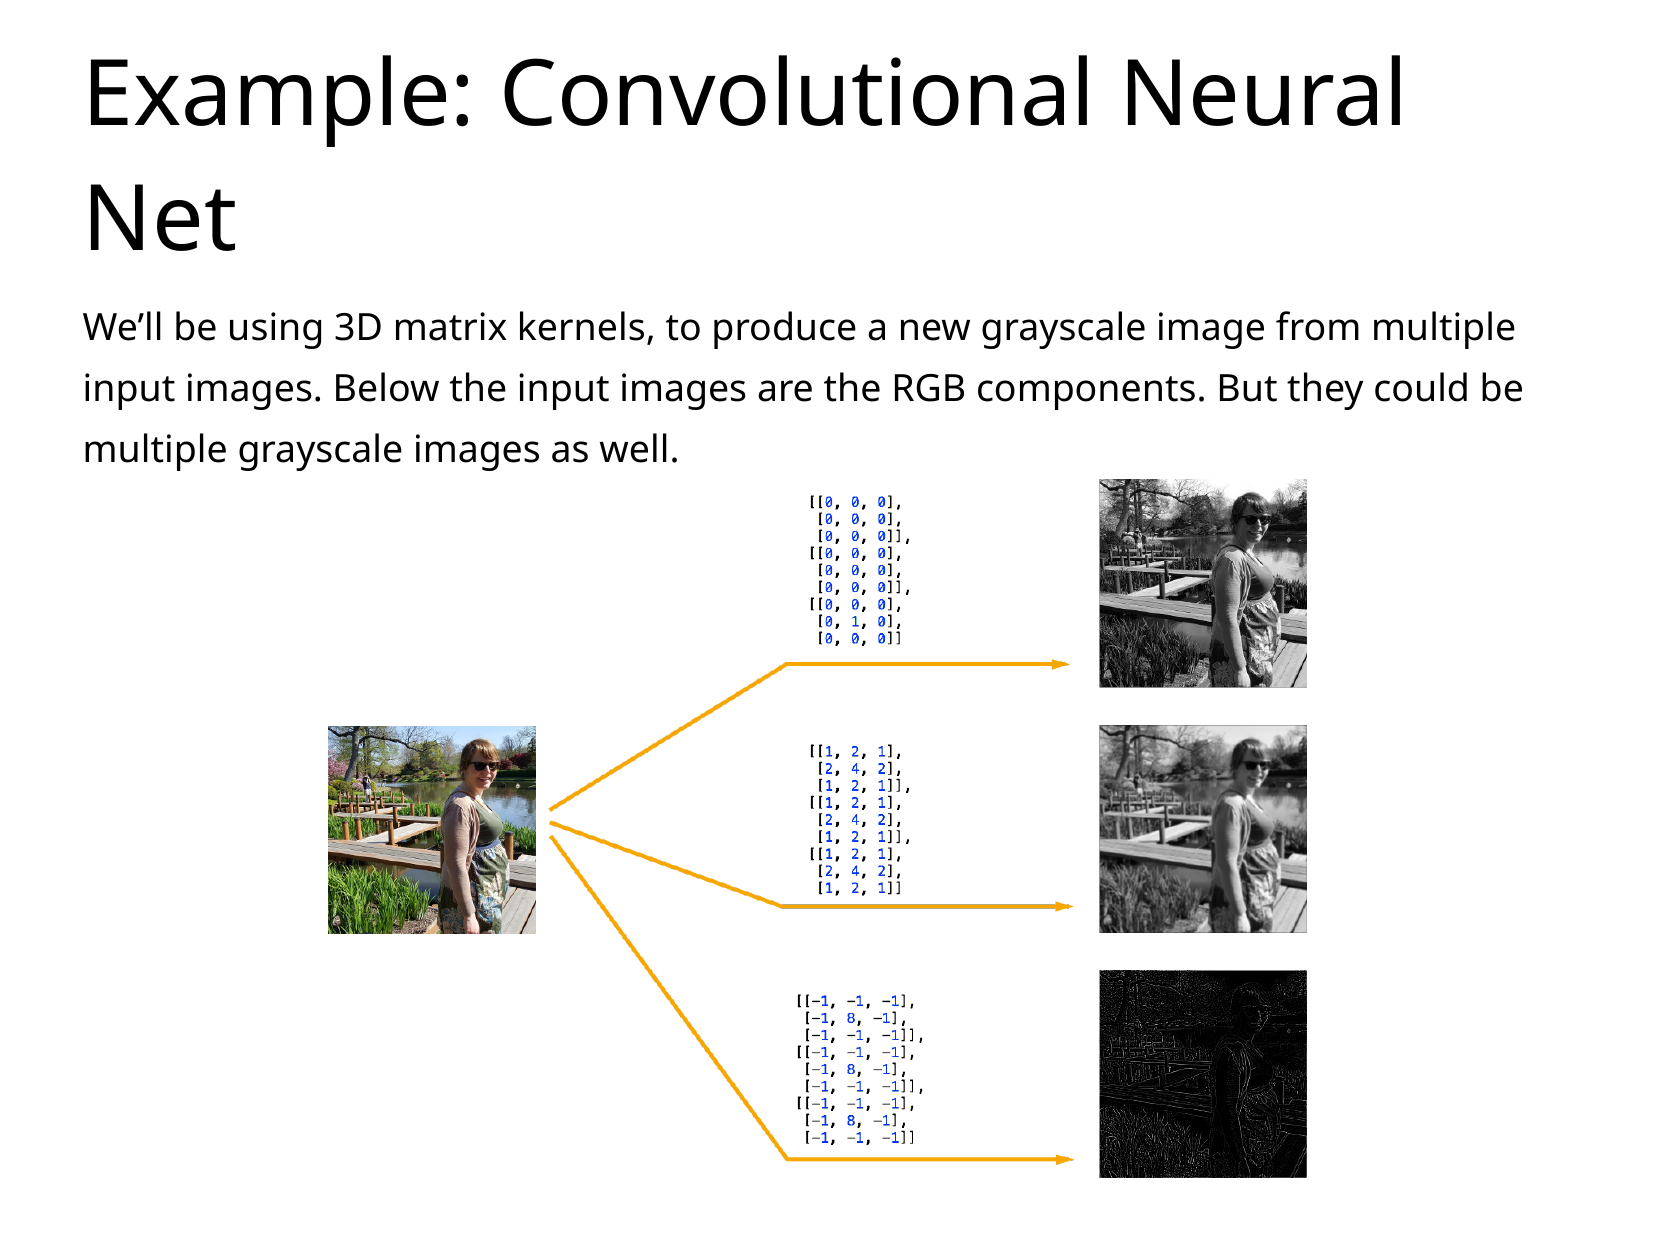

# Example: Convolutional Neural Net
We’ll be using 3D matrix kernels, to produce a new grayscale image from multiple input images. Below the input images are the RGB components. But they could be multiple grayscale images as well.